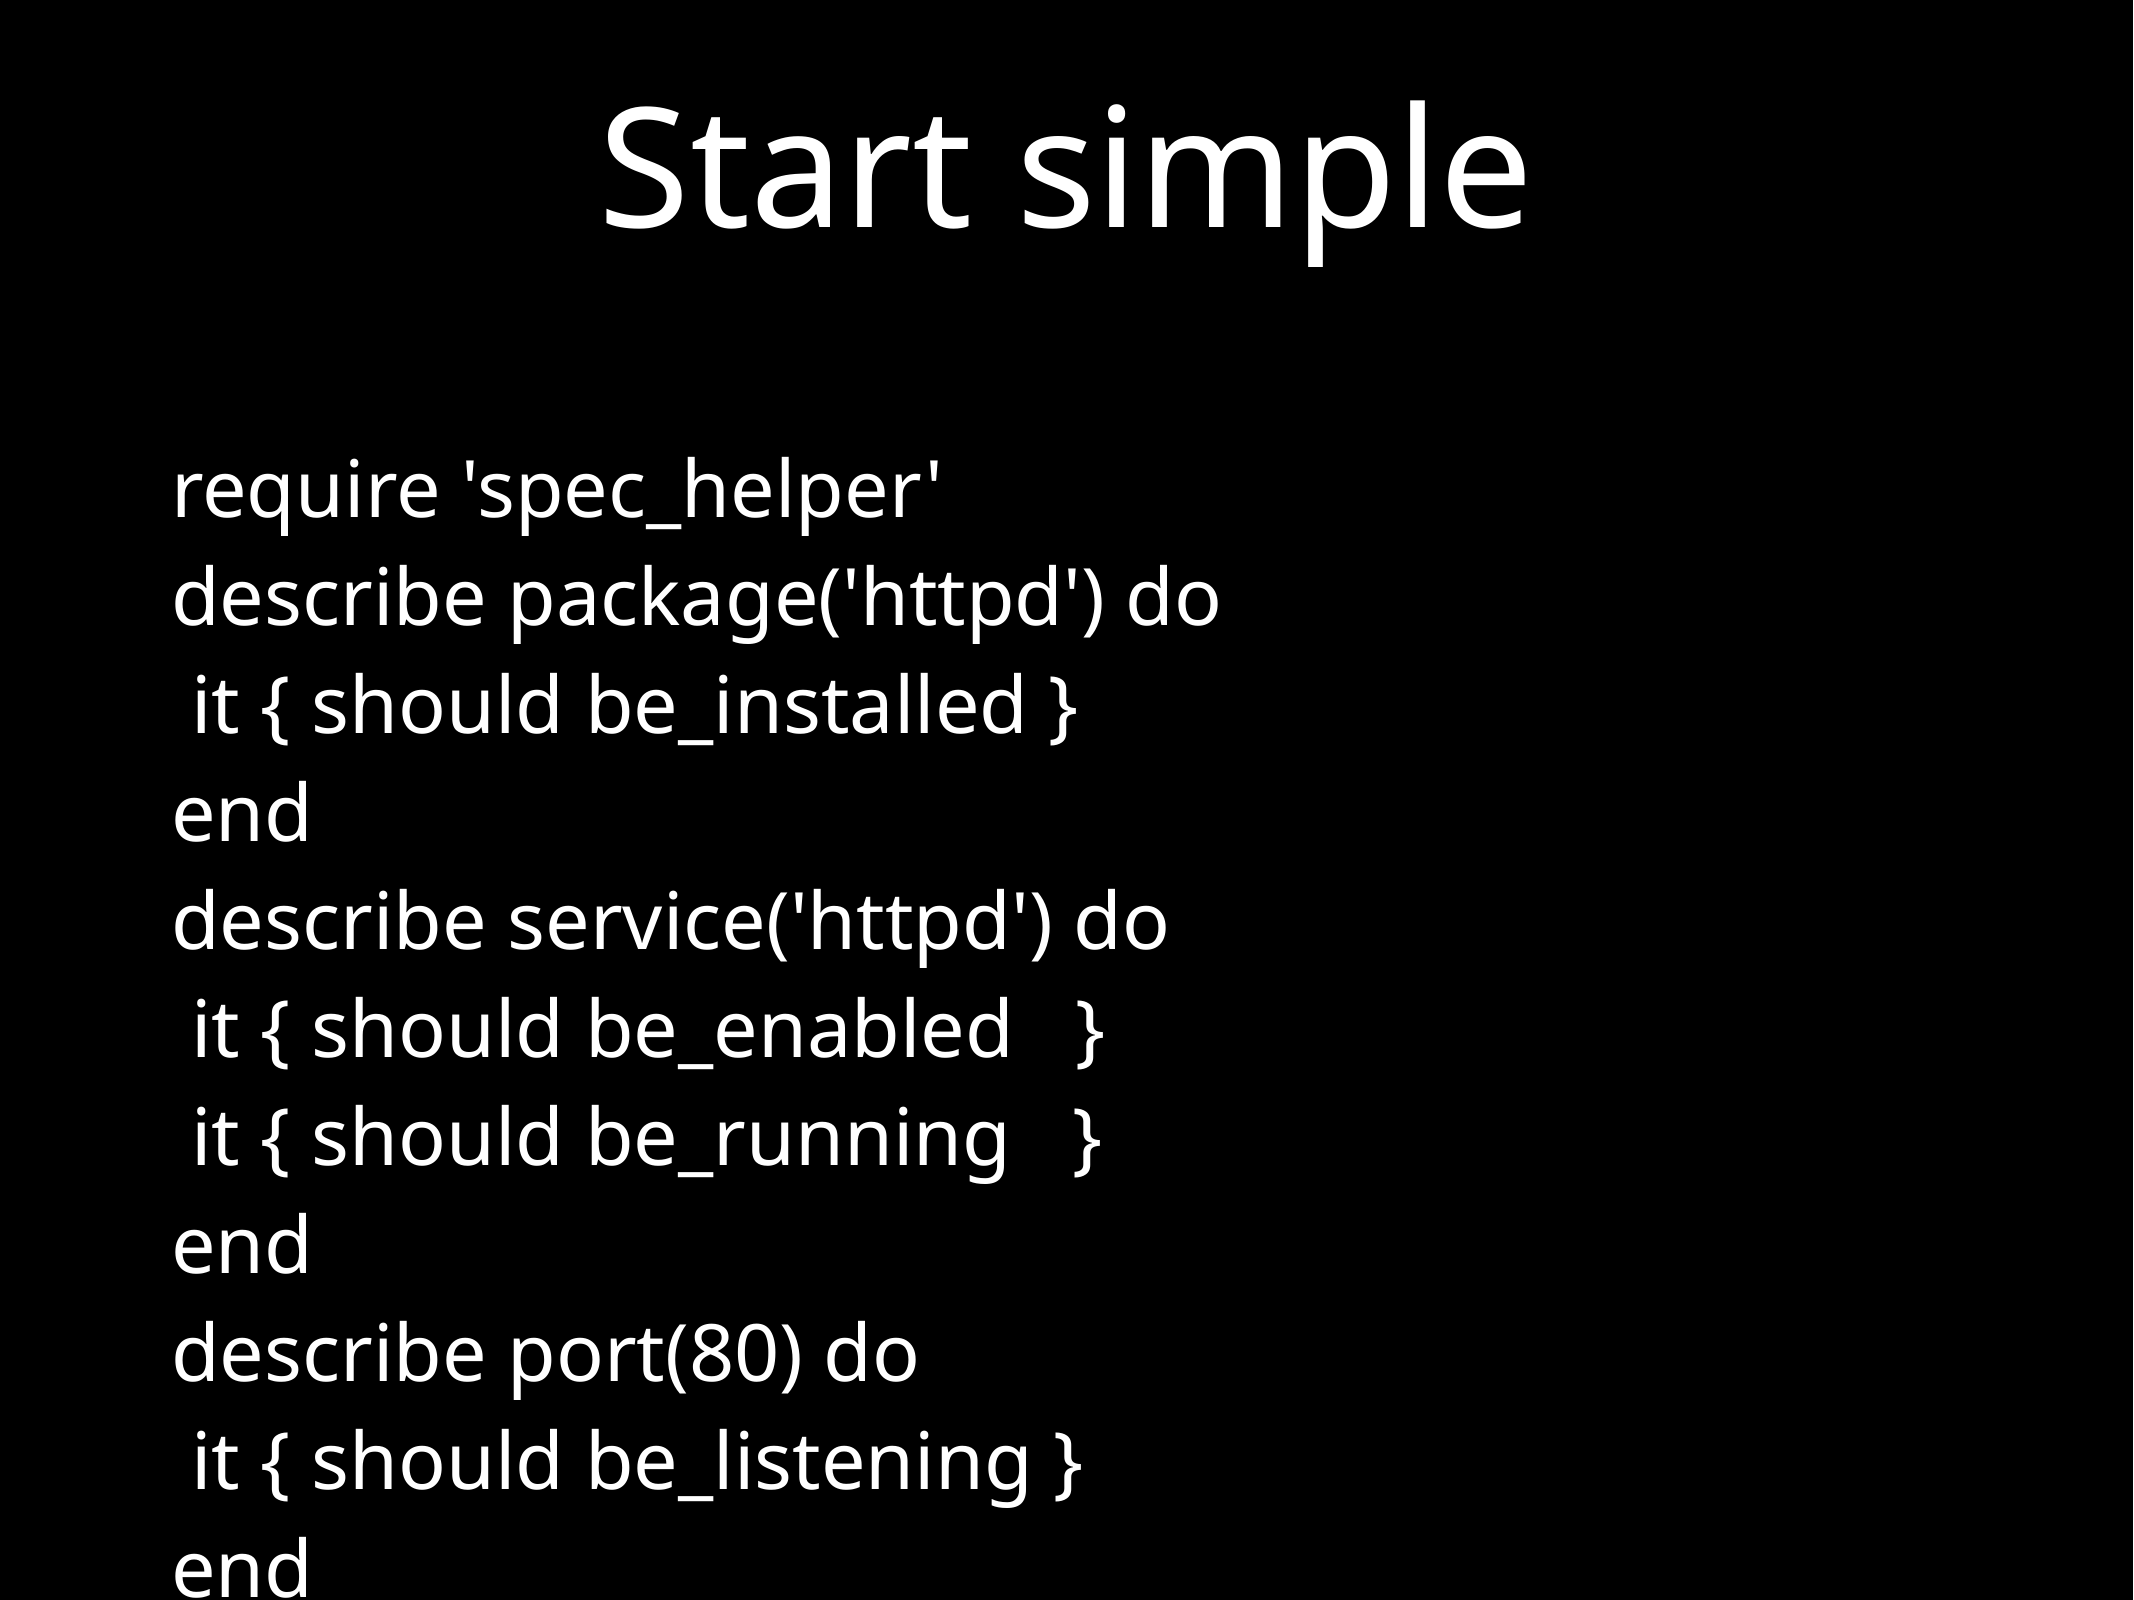

Start simple
require 'spec_helper'
describe package('httpd') do
 it { should be_installed }
end
describe service('httpd') do
 it { should be_enabled }
 it { should be_running }
end
describe port(80) do
 it { should be_listening }
end